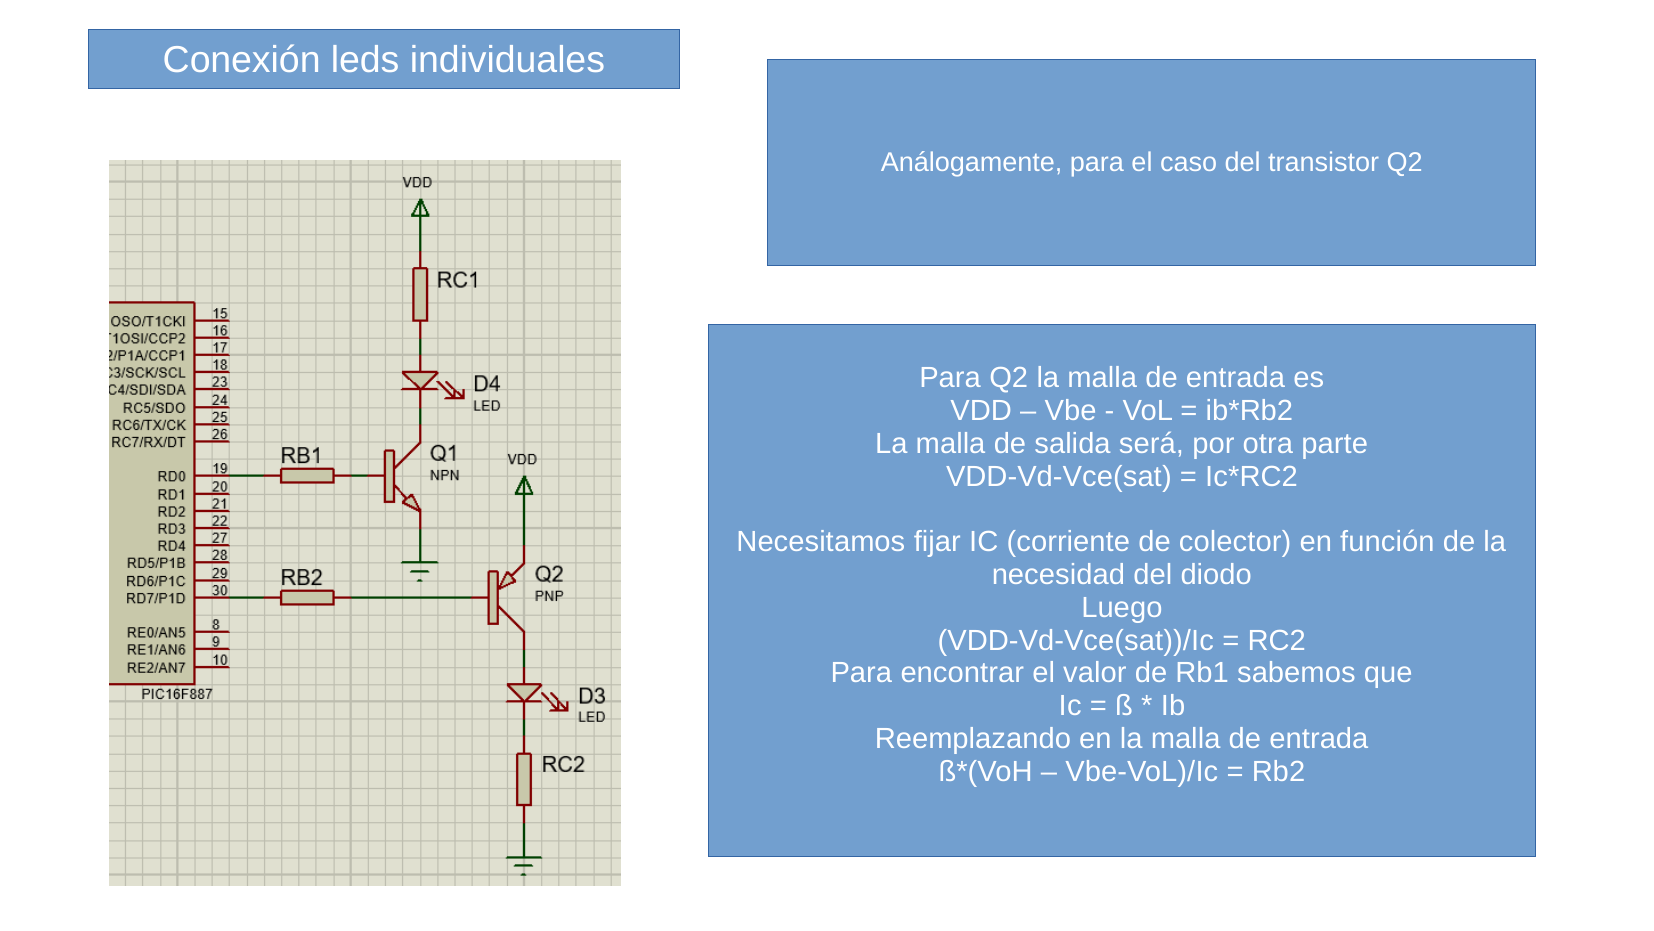

Conexión leds individuales
Análogamente, para el caso del transistor Q2
Para Q2 la malla de entrada es
VDD – Vbe - VoL = ib*Rb2
La malla de salida será, por otra parte
VDD-Vd-Vce(sat) = Ic*RC2
Necesitamos fijar IC (corriente de colector) en función de la necesidad del diodo
Luego
(VDD-Vd-Vce(sat))/Ic = RC2
Para encontrar el valor de Rb1 sabemos que
Ic = ß * Ib
Reemplazando en la malla de entrada
ß*(VoH – Vbe-VoL)/Ic = Rb2